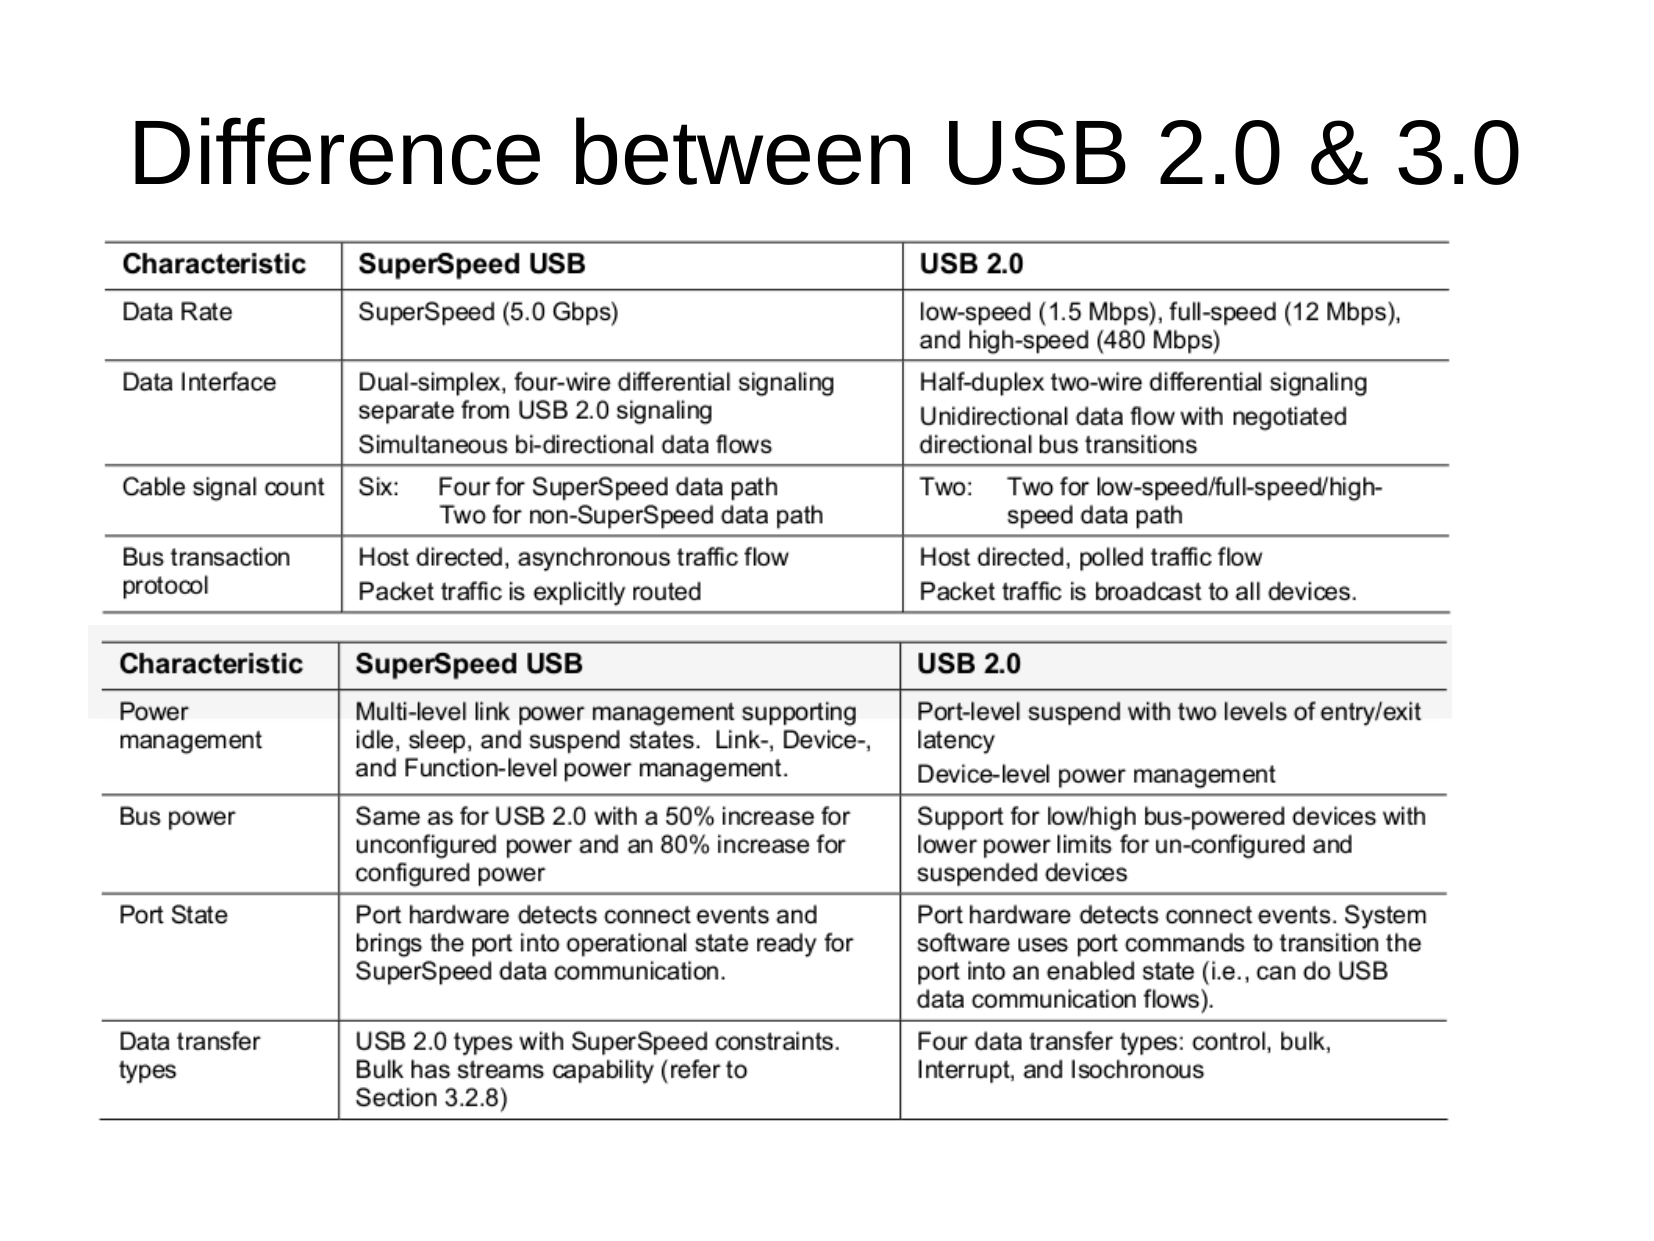

# Difference between USB 2.0 & 3.0